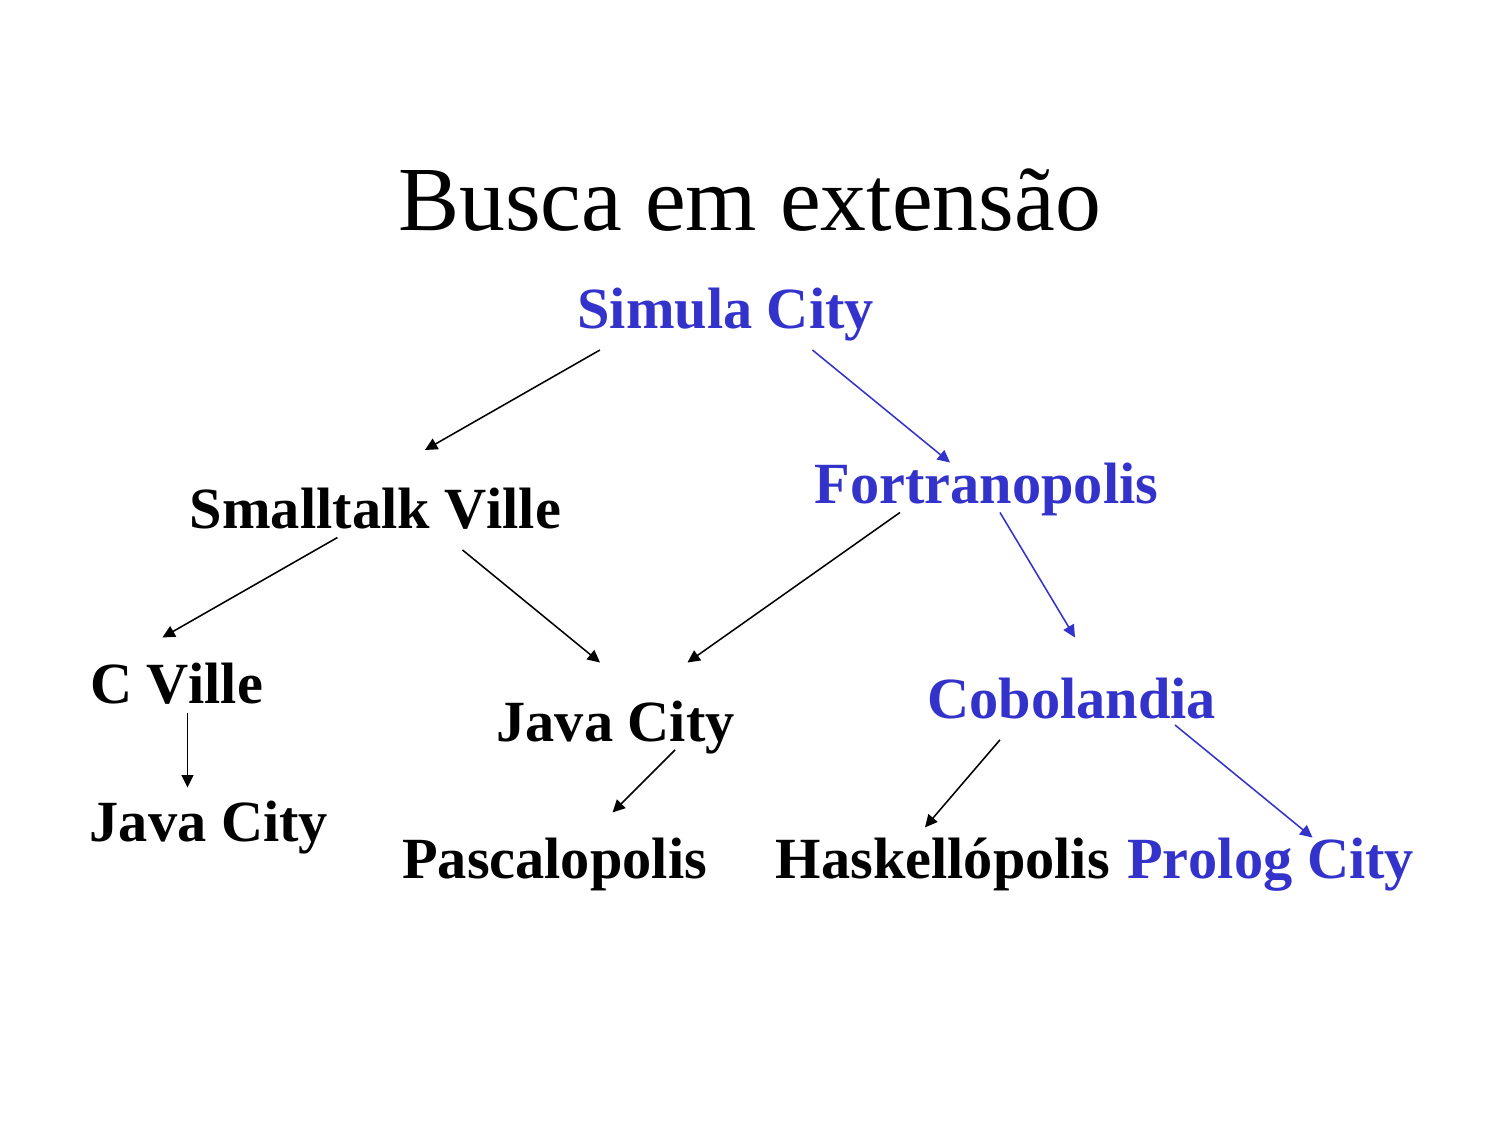

# Busca em extensão
Simula City
Fortranopolis
Smalltalk Ville
C Ville
Cobolandia
Java City
Java City
Pascalopolis
Haskellópolis
Prolog City